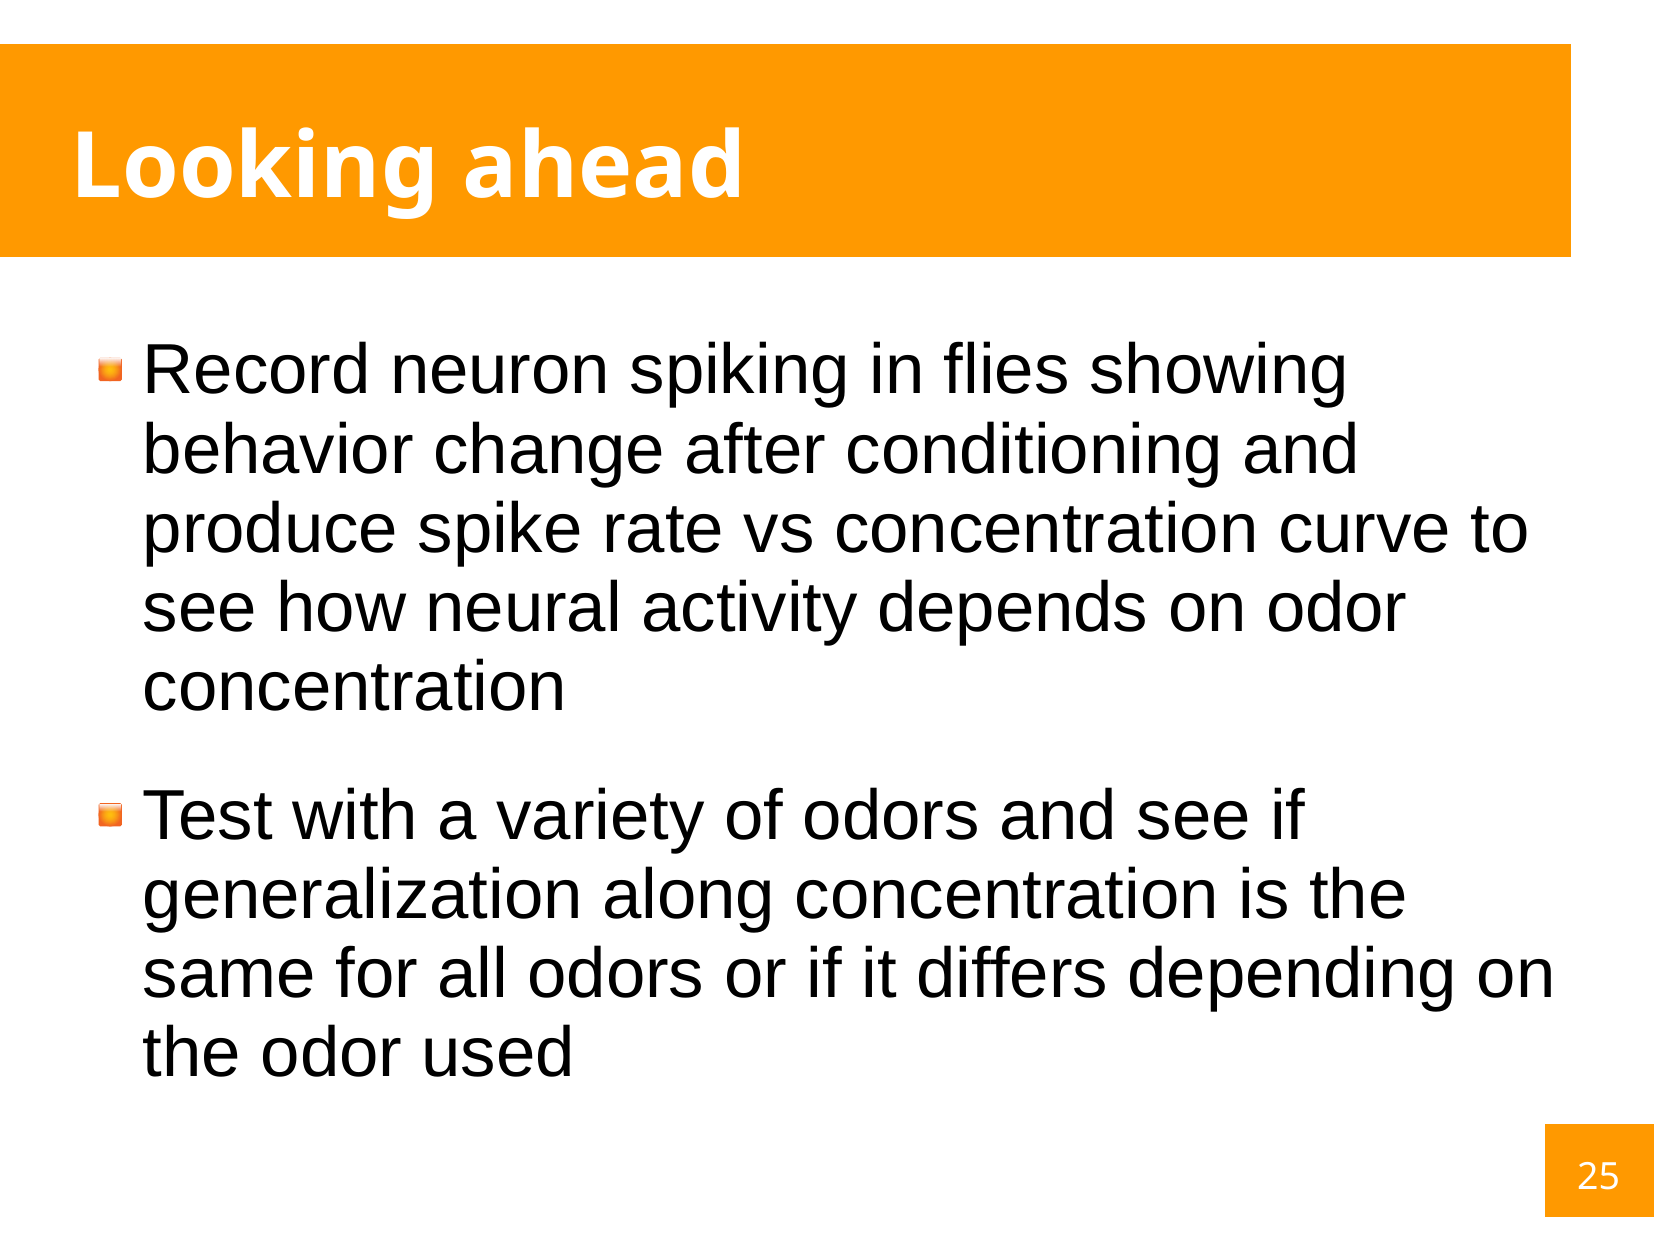

# Looking ahead
Record neuron spiking in flies showing behavior change after conditioning and produce spike rate vs concentration curve to see how neural activity depends on odor concentration
Test with a variety of odors and see if generalization along concentration is the same for all odors or if it differs depending on the odor used
25